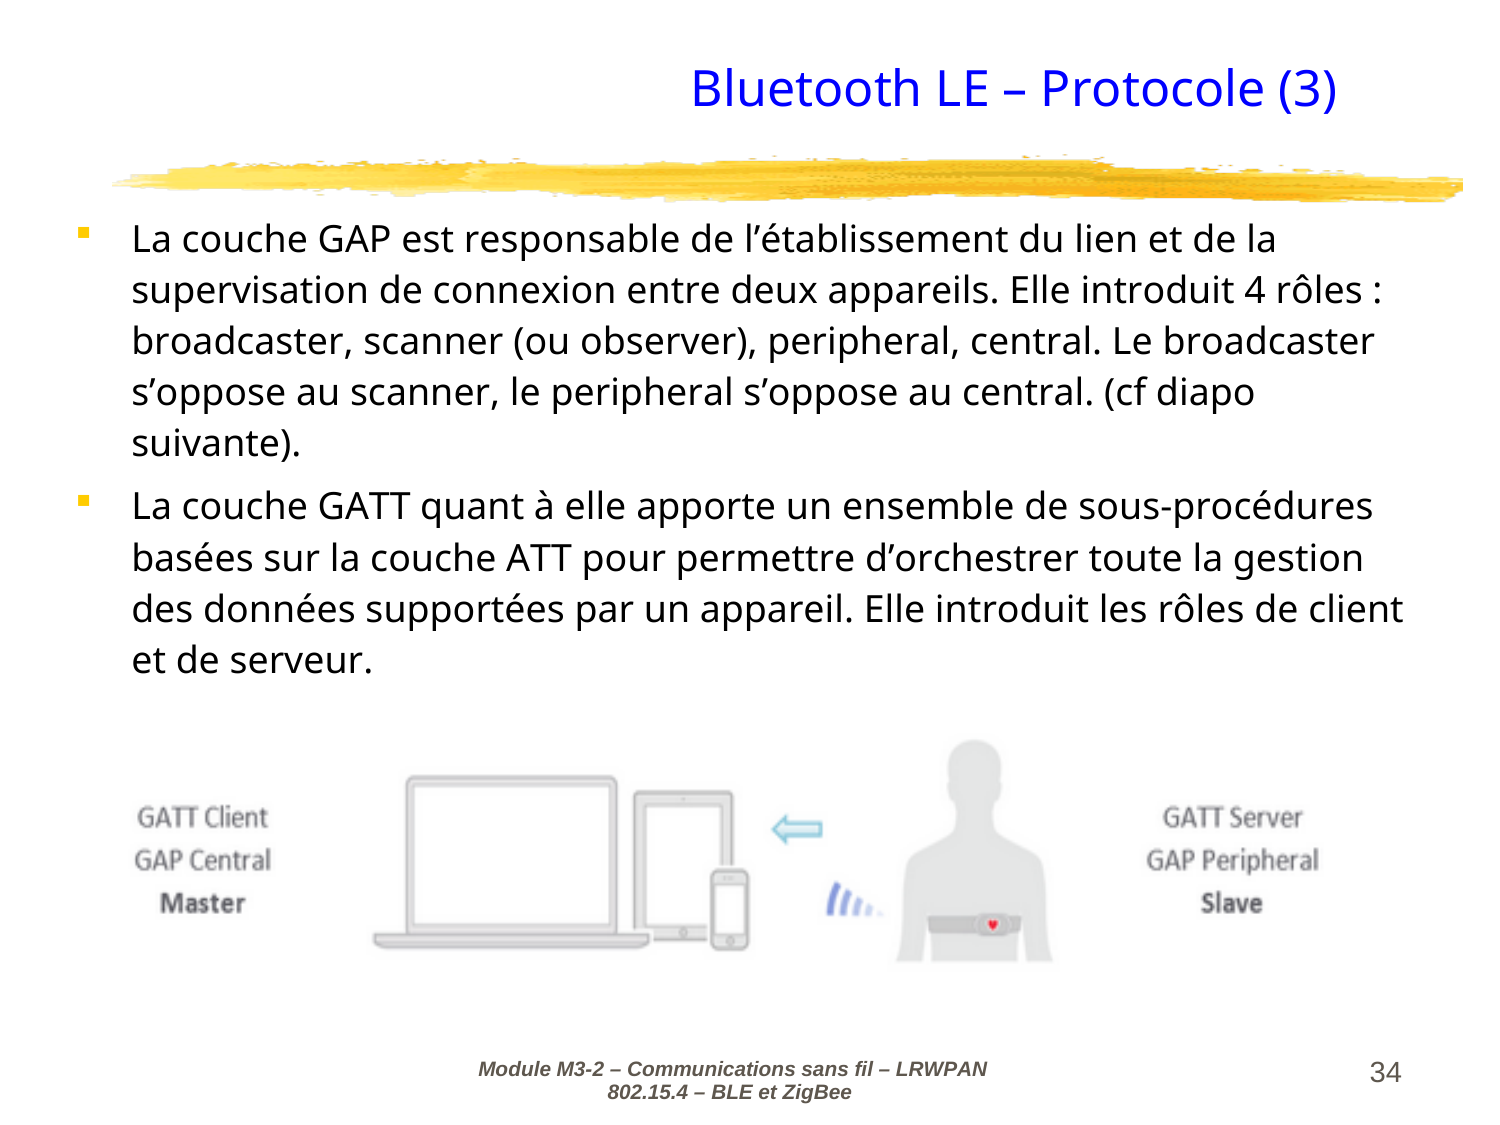

# Bluetooth LE – Protocole (3)
La couche GAP est responsable de l’établissement du lien et de la supervisation de connexion entre deux appareils. Elle introduit 4 rôles : broadcaster, scanner (ou observer), peripheral, central. Le broadcaster s’oppose au scanner, le peripheral s’oppose au central. (cf diapo suivante).
La couche GATT quant à elle apporte un ensemble de sous-procédures basées sur la couche ATT pour permettre d’orchestrer toute la gestion des données supportées par un appareil. Elle introduit les rôles de client et de serveur.
34